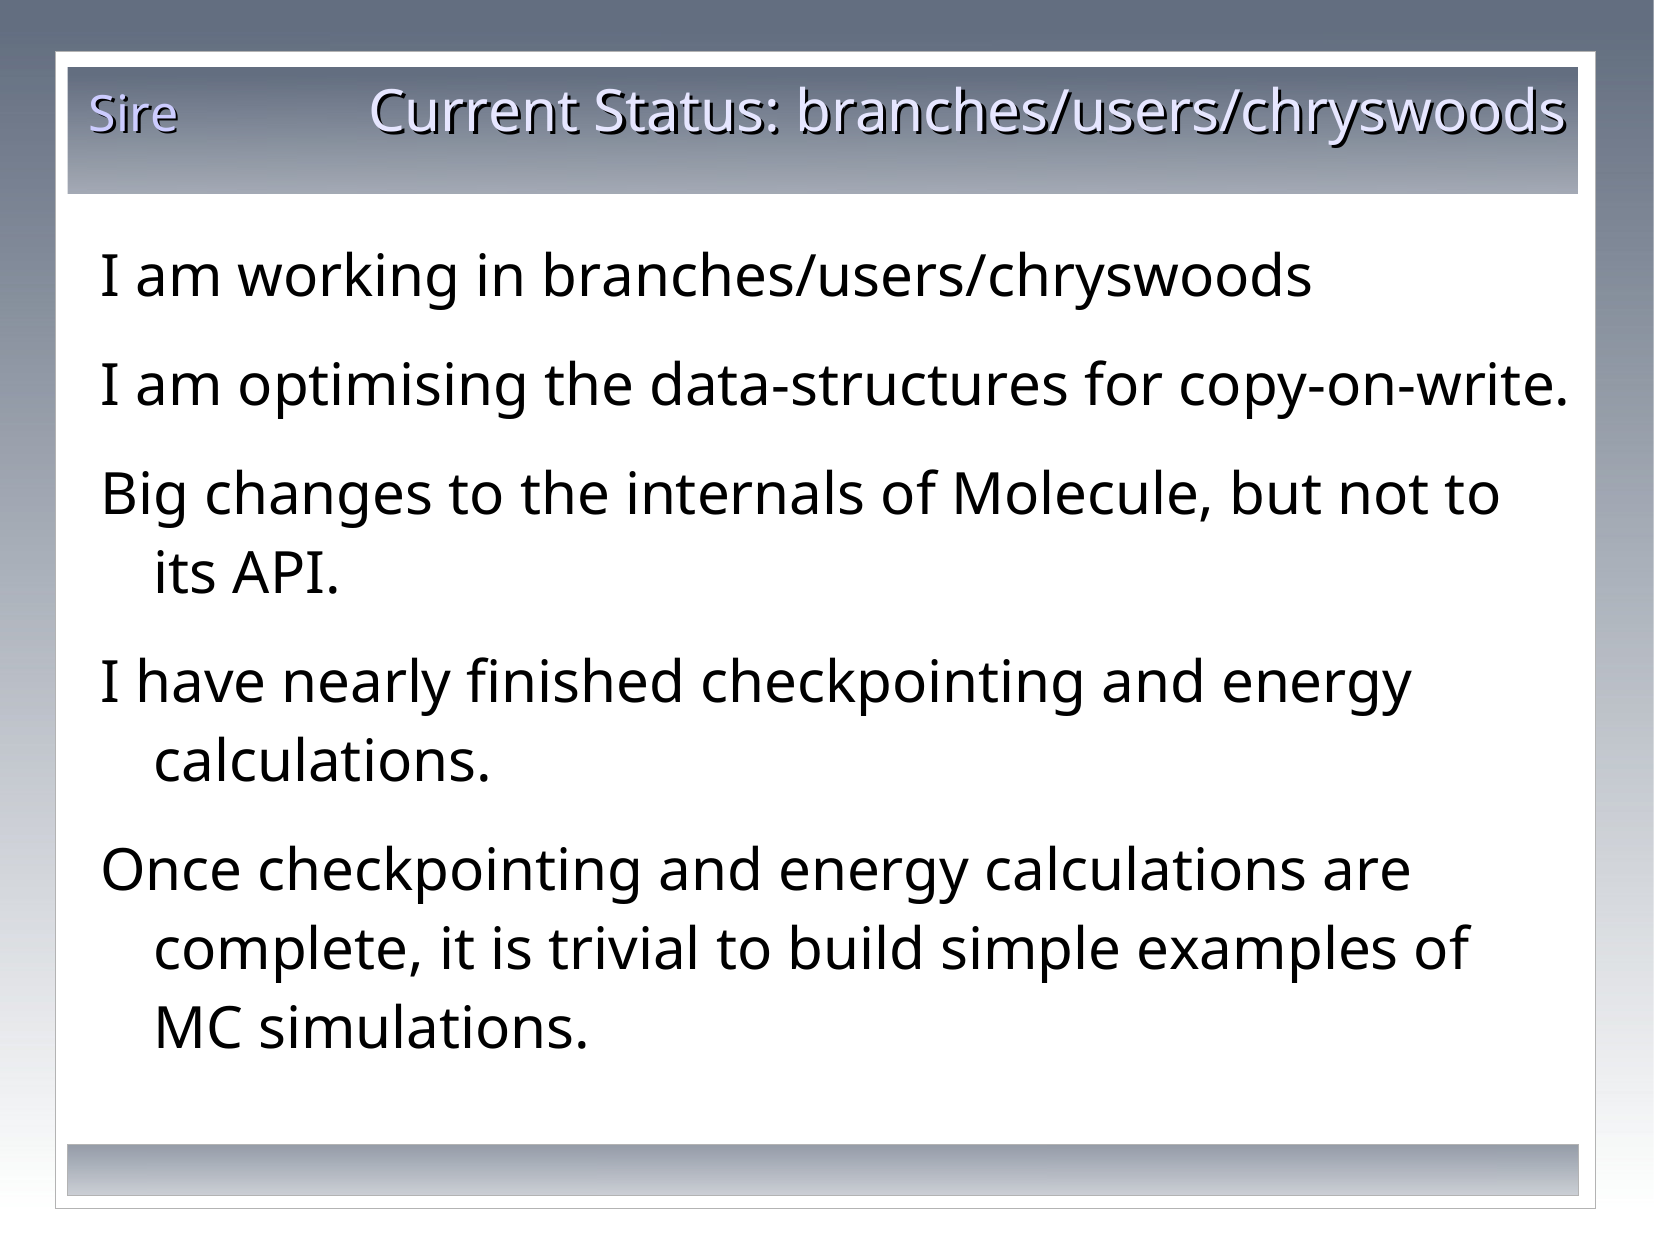

# Current Status: branches/users/chryswoods
I am working in branches/users/chryswoods
I am optimising the data-structures for copy-on-write.
Big changes to the internals of Molecule, but not to its API.
I have nearly finished checkpointing and energy calculations.
Once checkpointing and energy calculations are complete, it is trivial to build simple examples of MC simulations.